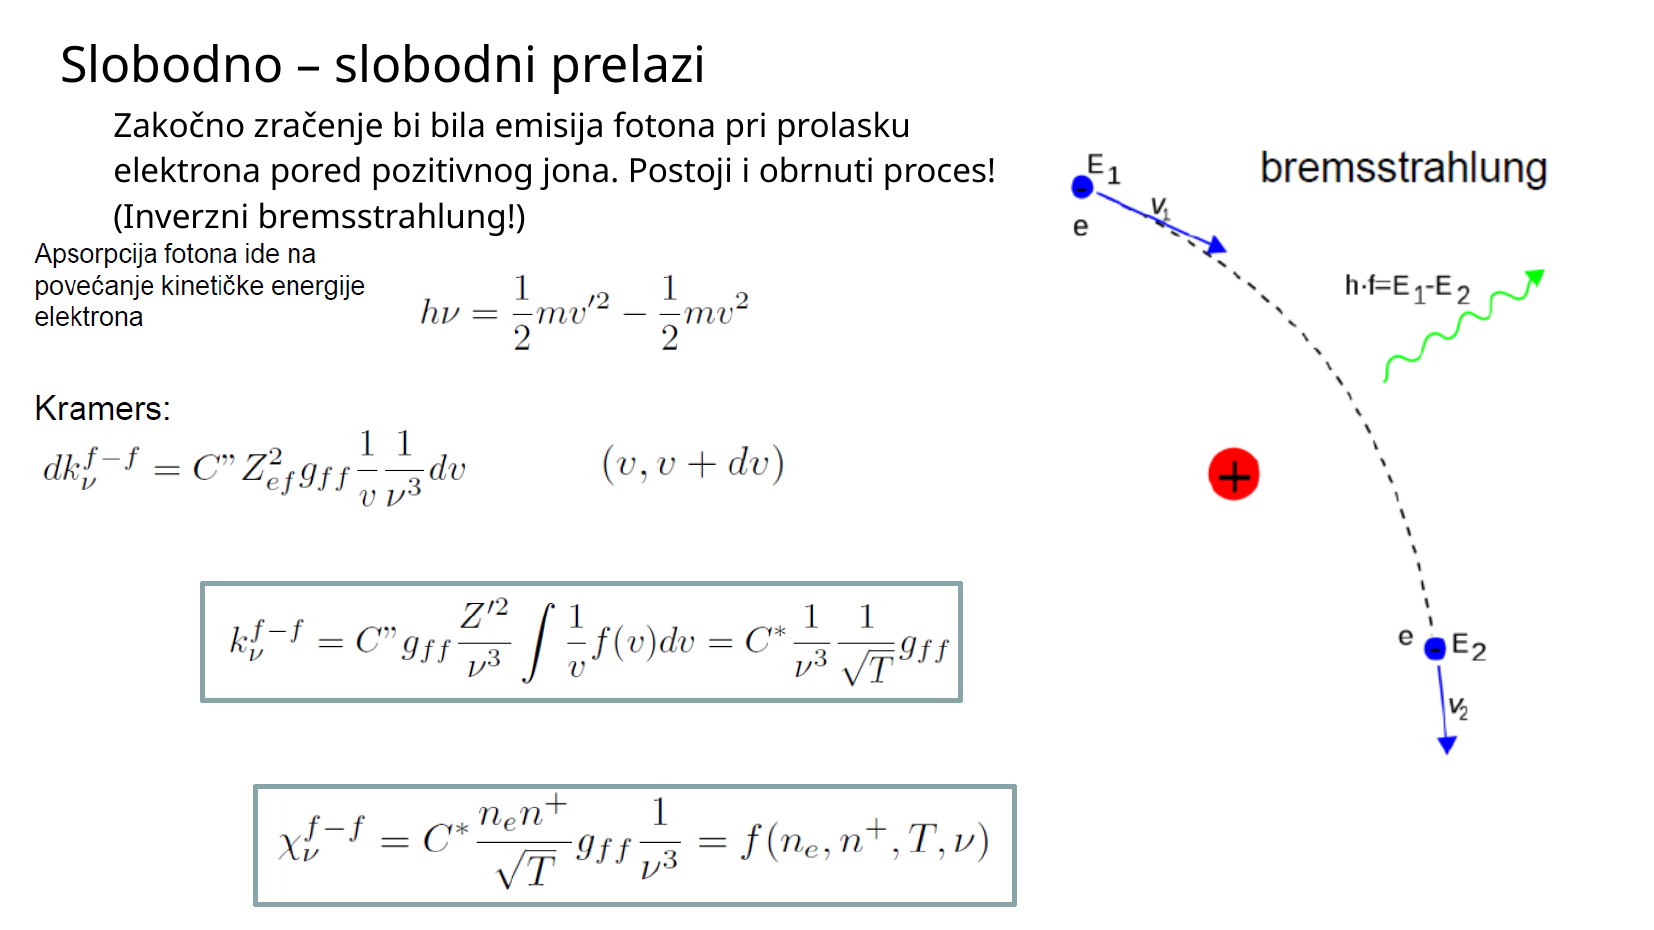

# Slobodno – slobodni prelazi
Zakočno zračenje bi bila emisija fotona pri prolasku elektrona pored pozitivnog jona. Postoji i obrnuti proces! (Inverzni bremsstrahlung!)